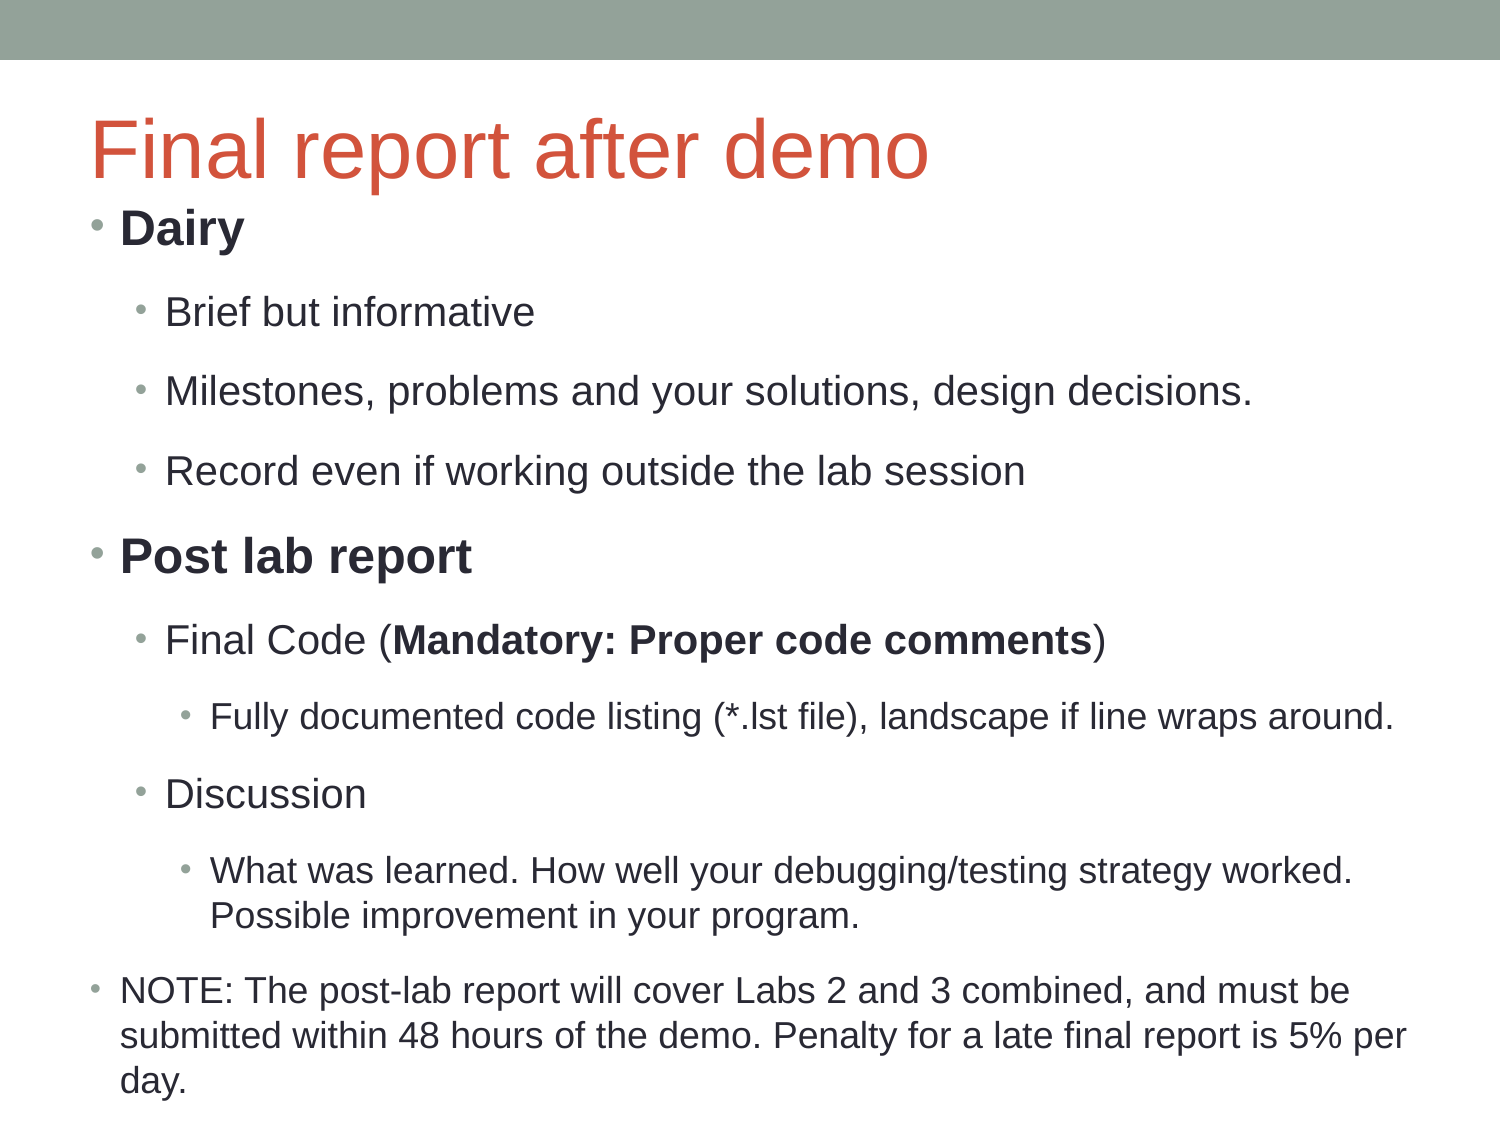

# Final report after demo
Dairy
Brief but informative
Milestones, problems and your solutions, design decisions.
Record even if working outside the lab session
Post lab report
Final Code (Mandatory: Proper code comments)
Fully documented code listing (*.lst file), landscape if line wraps around.
Discussion
What was learned. How well your debugging/testing strategy worked. Possible improvement in your program.
NOTE: The post-lab report will cover Labs 2 and 3 combined, and must be submitted within 48 hours of the demo. Penalty for a late final report is 5% per day.